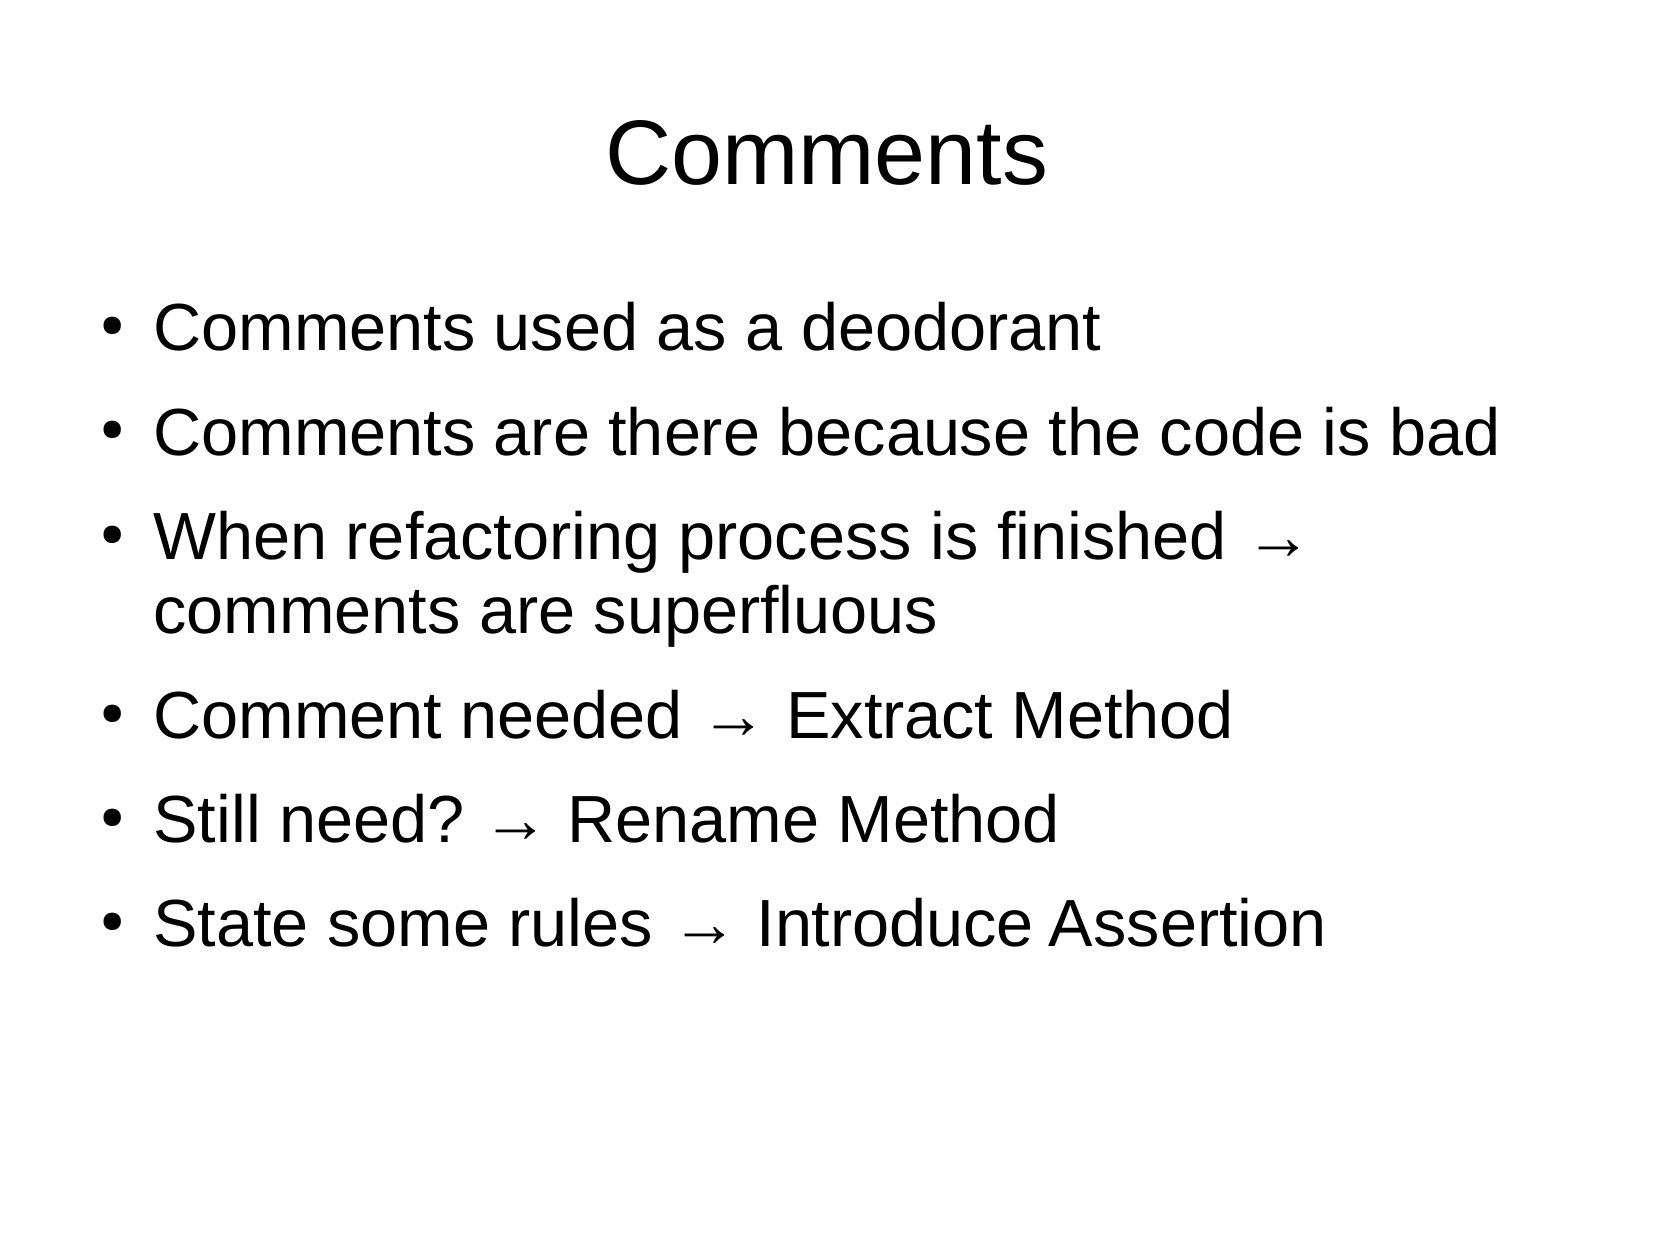

# Comments
Comments used as a deodorant
Comments are there because the code is bad
When refactoring process is finished → comments are superfluous
Comment needed → Extract Method
Still need? → Rename Method
State some rules → Introduce Assertion